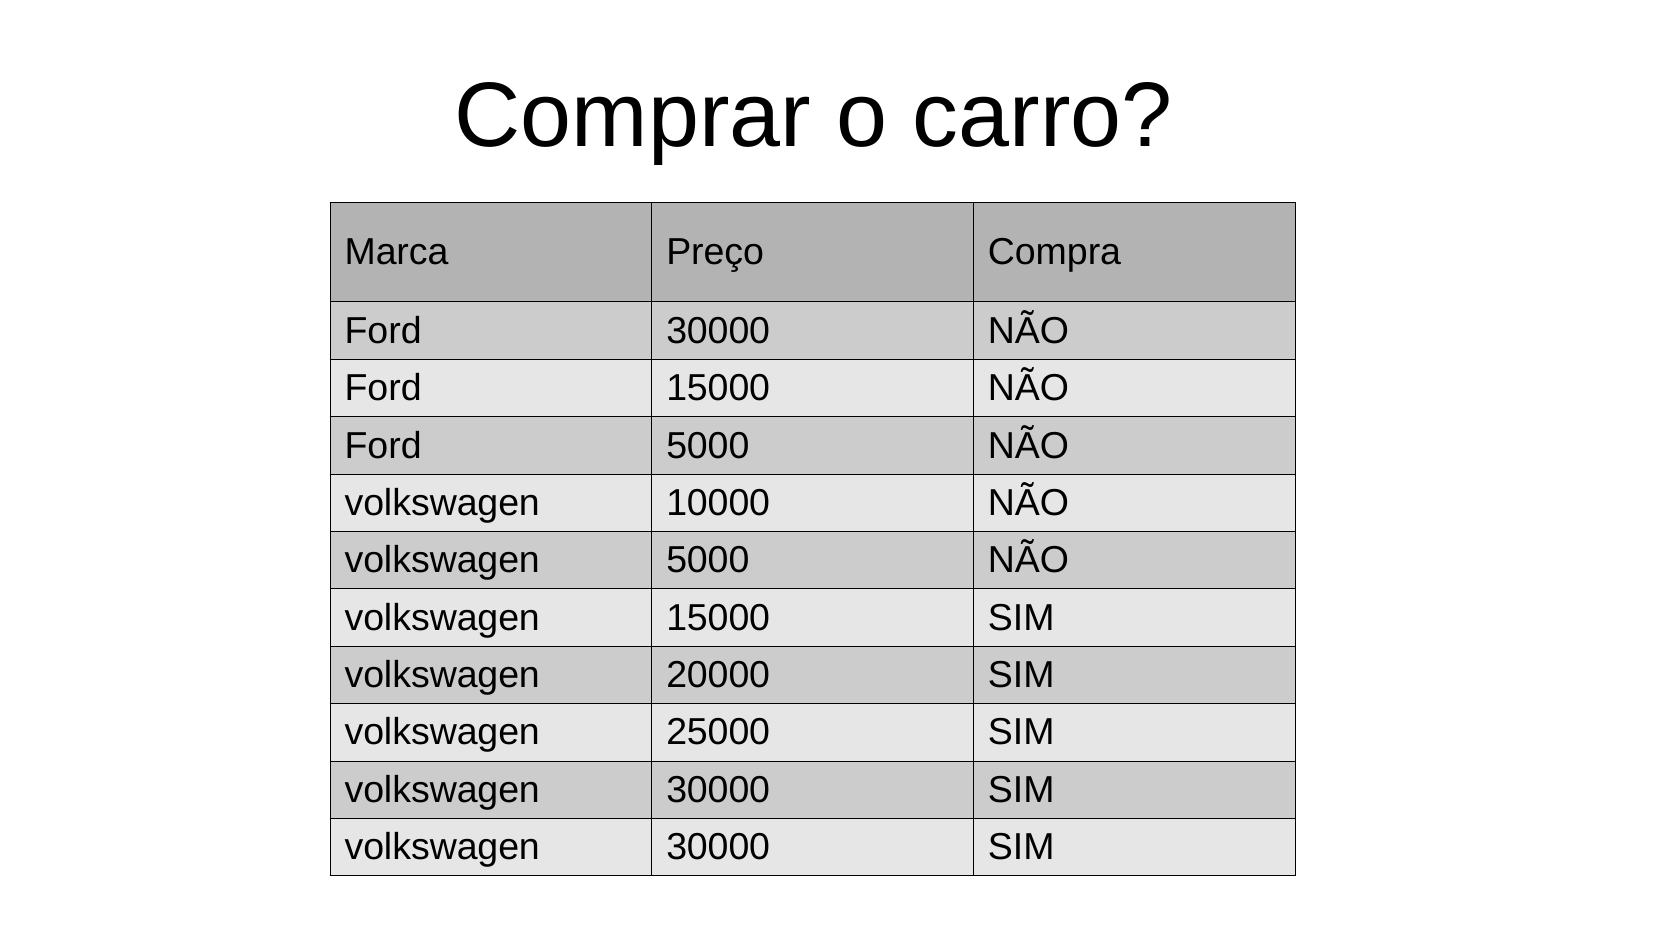

# Comprar o carro?
| Marca | Preço | Compra |
| --- | --- | --- |
| Ford | 30000 | NÃO |
| Ford | 15000 | NÃO |
| Ford | 5000 | NÃO |
| volkswagen | 10000 | NÃO |
| volkswagen | 5000 | NÃO |
| volkswagen | 15000 | SIM |
| volkswagen | 20000 | SIM |
| volkswagen | 25000 | SIM |
| volkswagen | 30000 | SIM |
| volkswagen | 30000 | SIM |